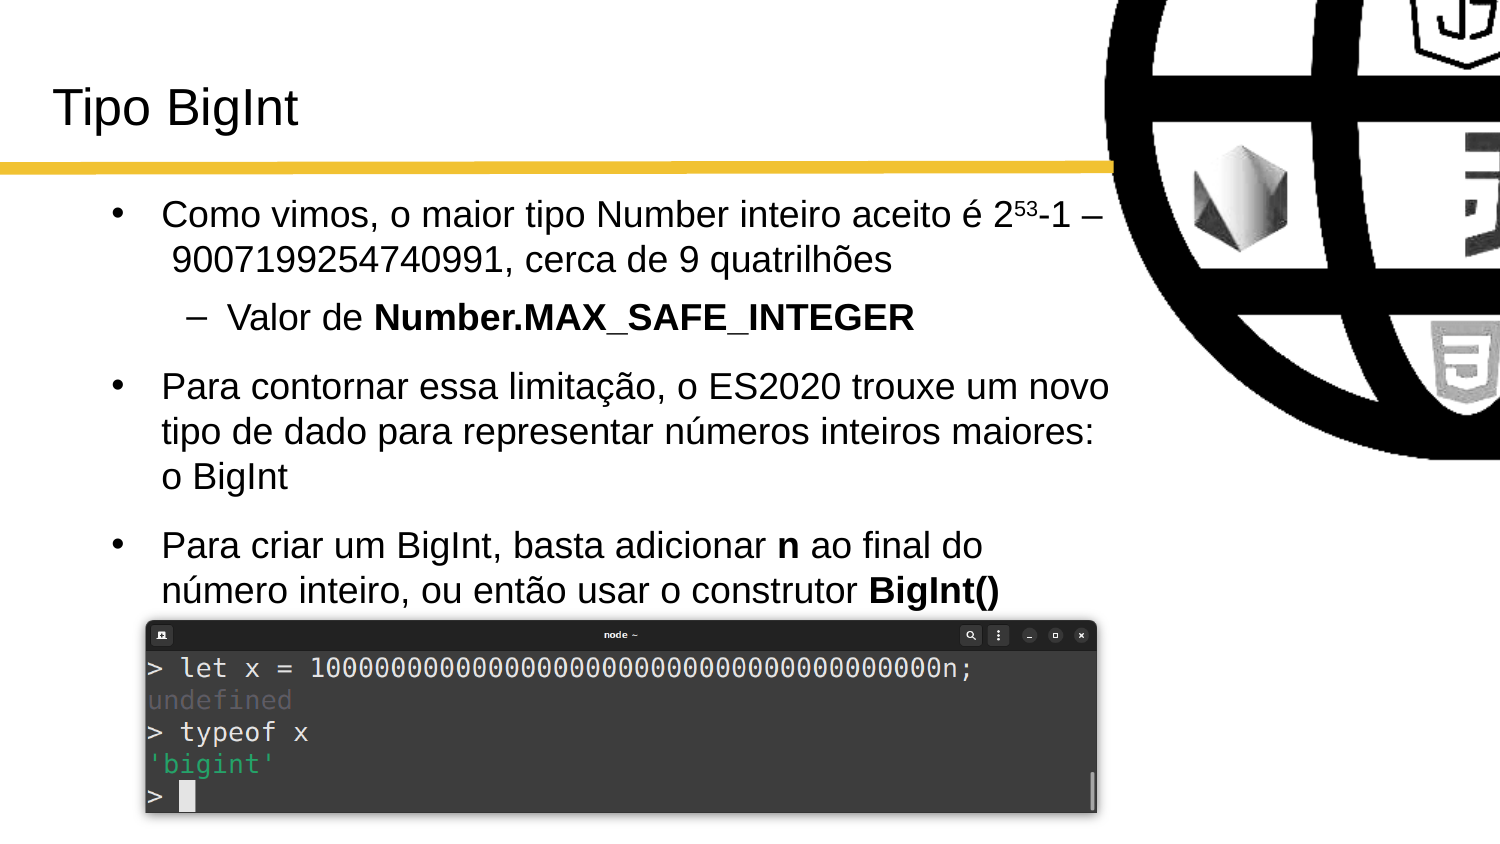

Tipo BigInt
Como vimos, o maior tipo Number inteiro aceito é 253-1 – 9007199254740991, cerca de 9 quatrilhões
Valor de Number.MAX_SAFE_INTEGER
Para contornar essa limitação, o ES2020 trouxe um novo tipo de dado para representar números inteiros maiores: o BigInt
Para criar um BigInt, basta adicionar n ao final do número inteiro, ou então usar o construtor BigInt()